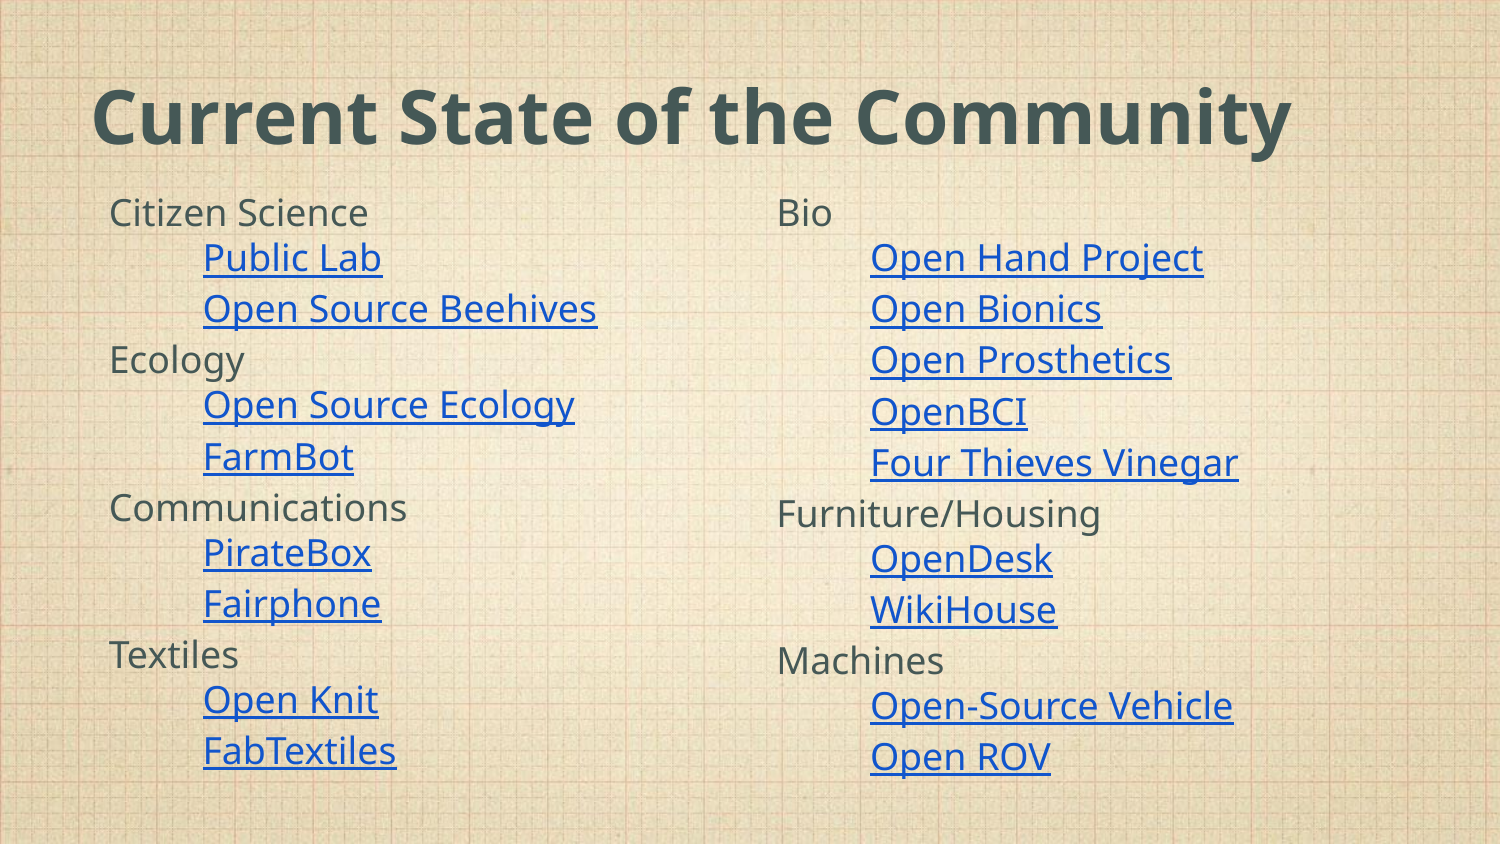

# Current State of the Community
Citizen Science
Public Lab
Open Source Beehives
Ecology
Open Source Ecology
FarmBot
Communications
PirateBox
Fairphone
Textiles
Open Knit
FabTextiles
Bio
Open Hand Project
Open Bionics
Open Prosthetics
OpenBCI
Four Thieves Vinegar
Furniture/Housing
OpenDesk
WikiHouse
Machines
Open-Source Vehicle
Open ROV